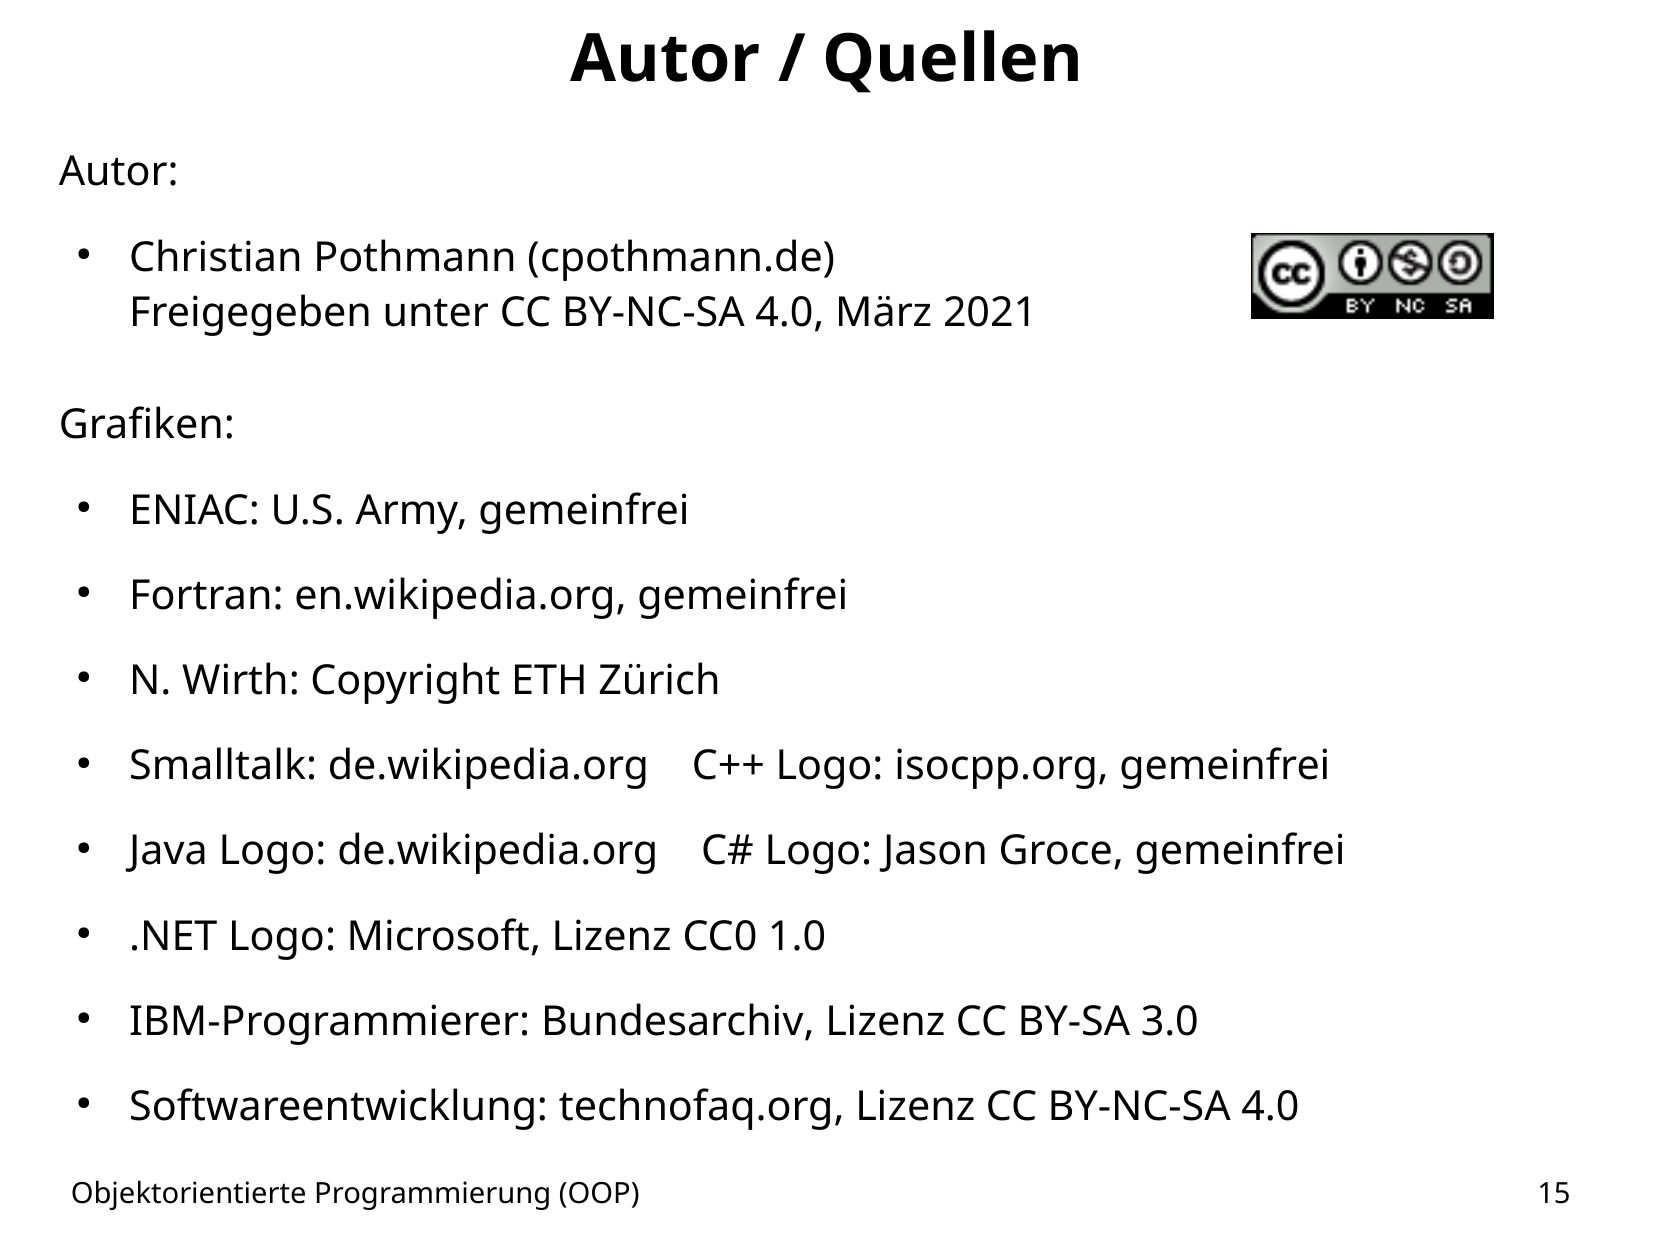

# Autor / Quellen
Autor:
Christian Pothmann (cpothmann.de)
Freigegeben unter CC BY-NC-SA 4.0, März 2021
Grafiken:
ENIAC: U.S. Army, gemeinfrei
Fortran: en.wikipedia.org, gemeinfrei
N. Wirth: Copyright ETH Zürich
Smalltalk: de.wikipedia.org C++ Logo: isocpp.org, gemeinfrei
Java Logo: de.wikipedia.org C# Logo: Jason Groce, gemeinfrei
.NET Logo: Microsoft, Lizenz CC0 1.0
IBM-Programmierer: Bundesarchiv, Lizenz CC BY-SA 3.0
Softwareentwicklung: technofaq.org, Lizenz CC BY-NC-SA 4.0
Objektorientierte Programmierung (OOP)
15